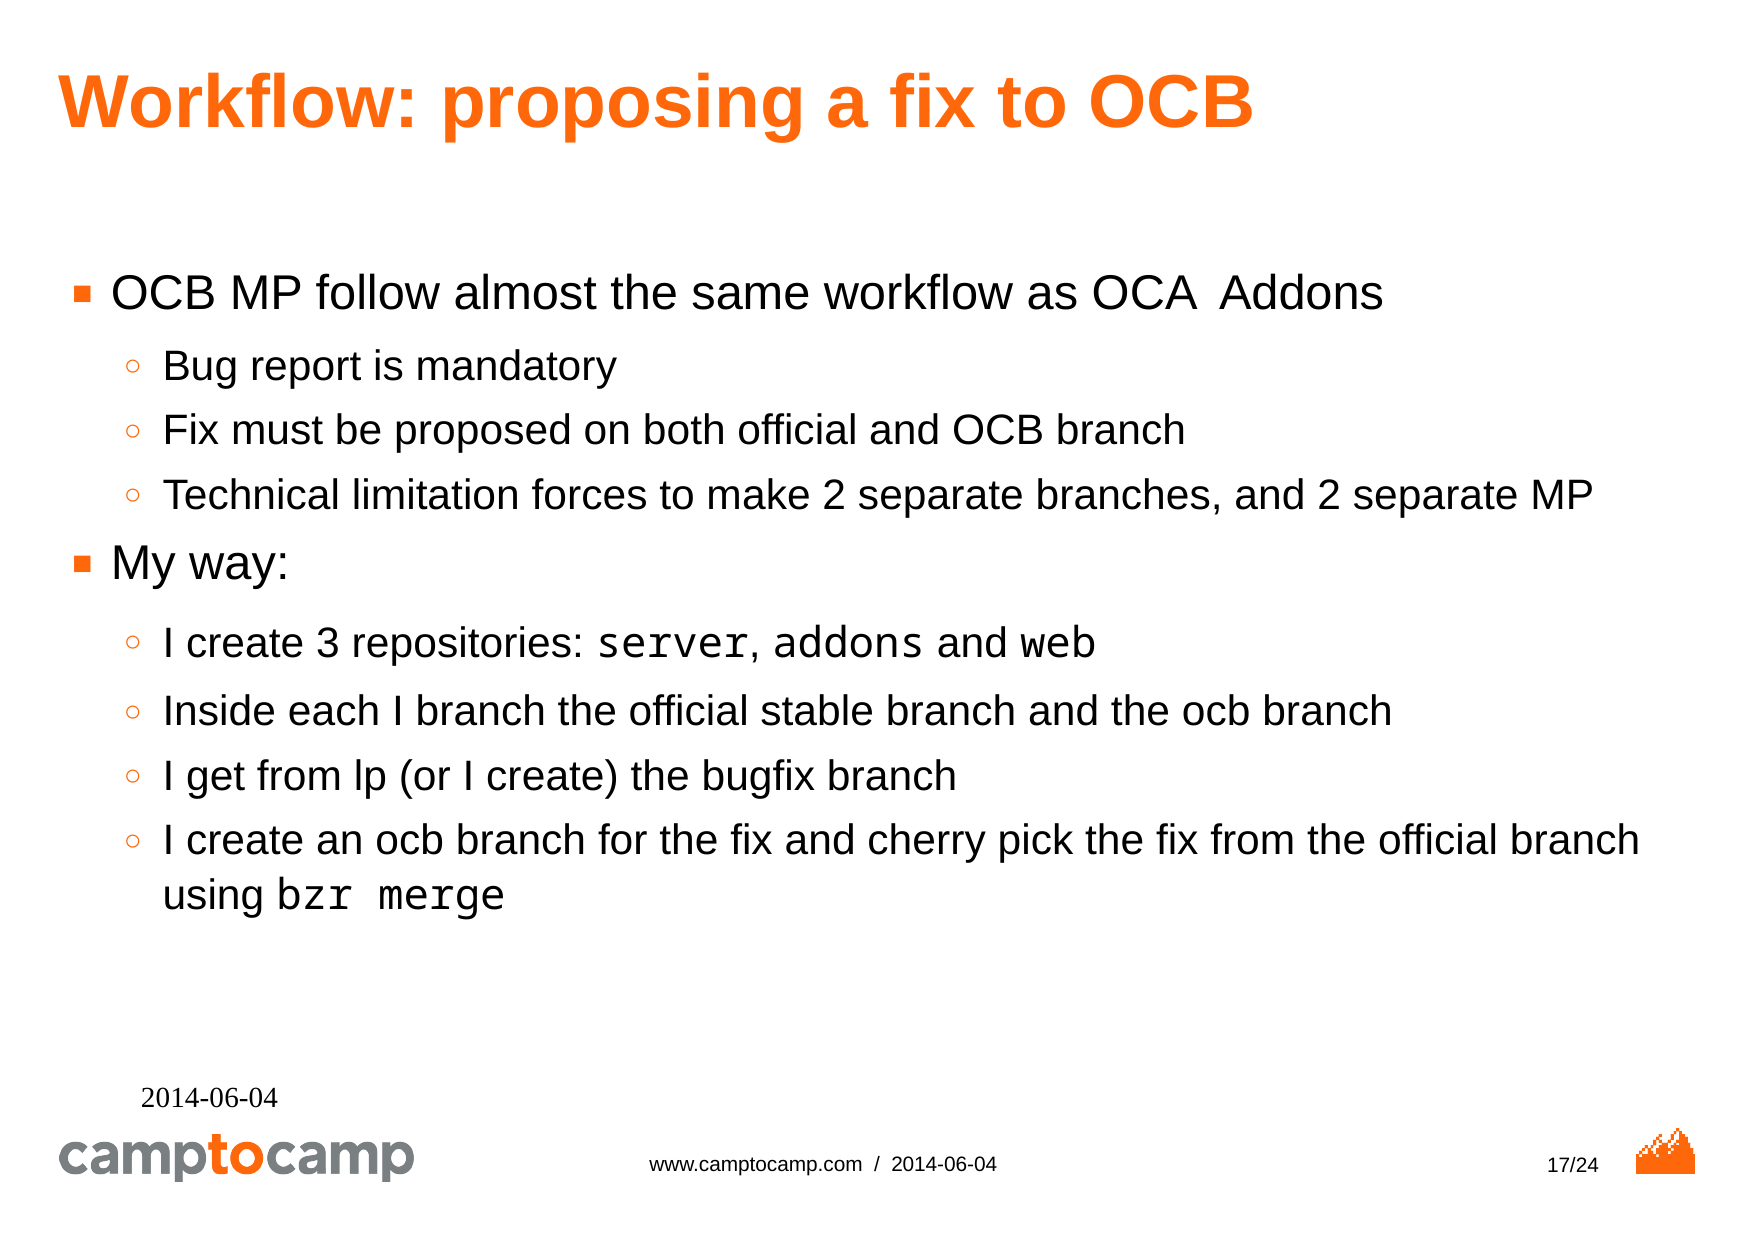

# Workflow: proposing a fix to OCB
OCB MP follow almost the same workflow as OCA Addons
Bug report is mandatory
Fix must be proposed on both official and OCB branch
Technical limitation forces to make 2 separate branches, and 2 separate MP
My way:
I create 3 repositories: server, addons and web
Inside each I branch the official stable branch and the ocb branch
I get from lp (or I create) the bugfix branch
I create an ocb branch for the fix and cherry pick the fix from the official branch using bzr merge
2014-06-04